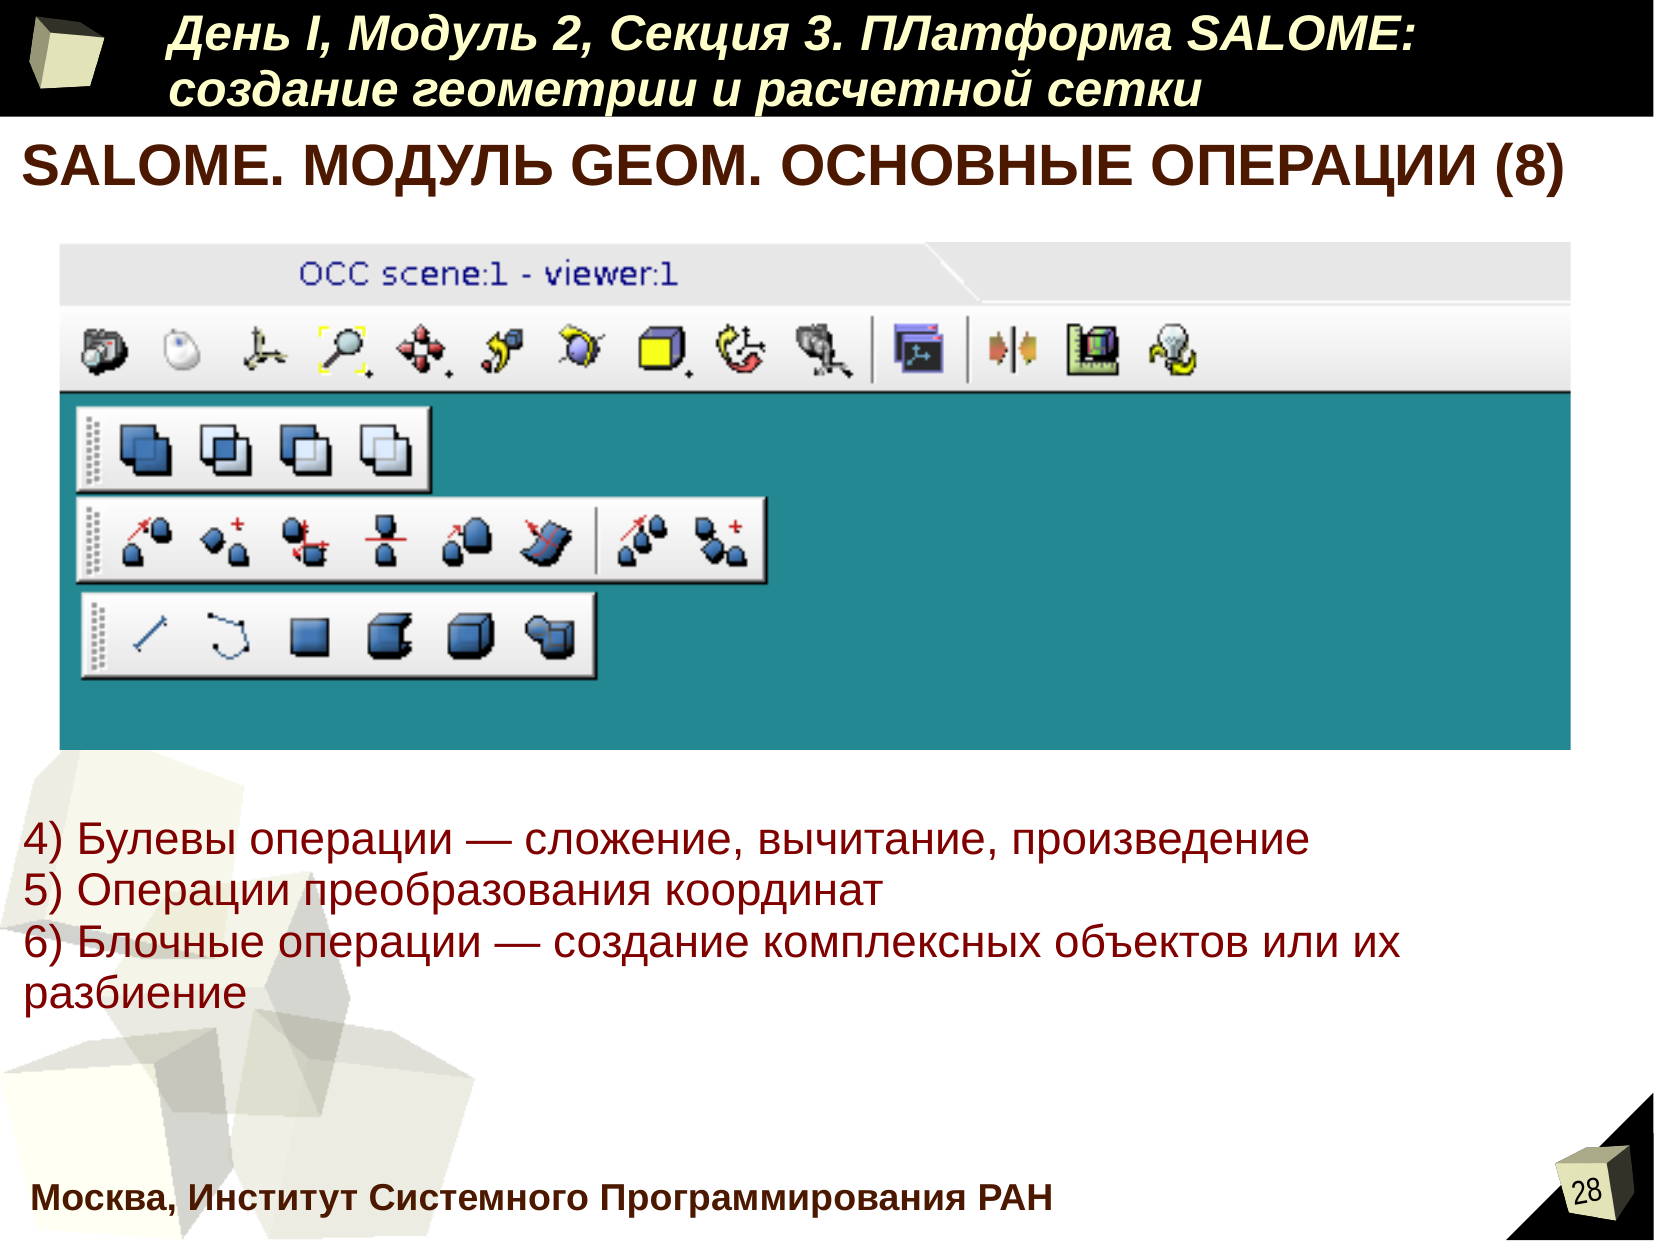

SALOME. МОДУЛЬ GEOM. ОСНОВНЫЕ ОПЕРАЦИИ (8)
4) Булевы операции — сложение, вычитание, произведение
5) Операции преобразования координат
6) Блочные операции — создание комплексных объектов или их разбиение